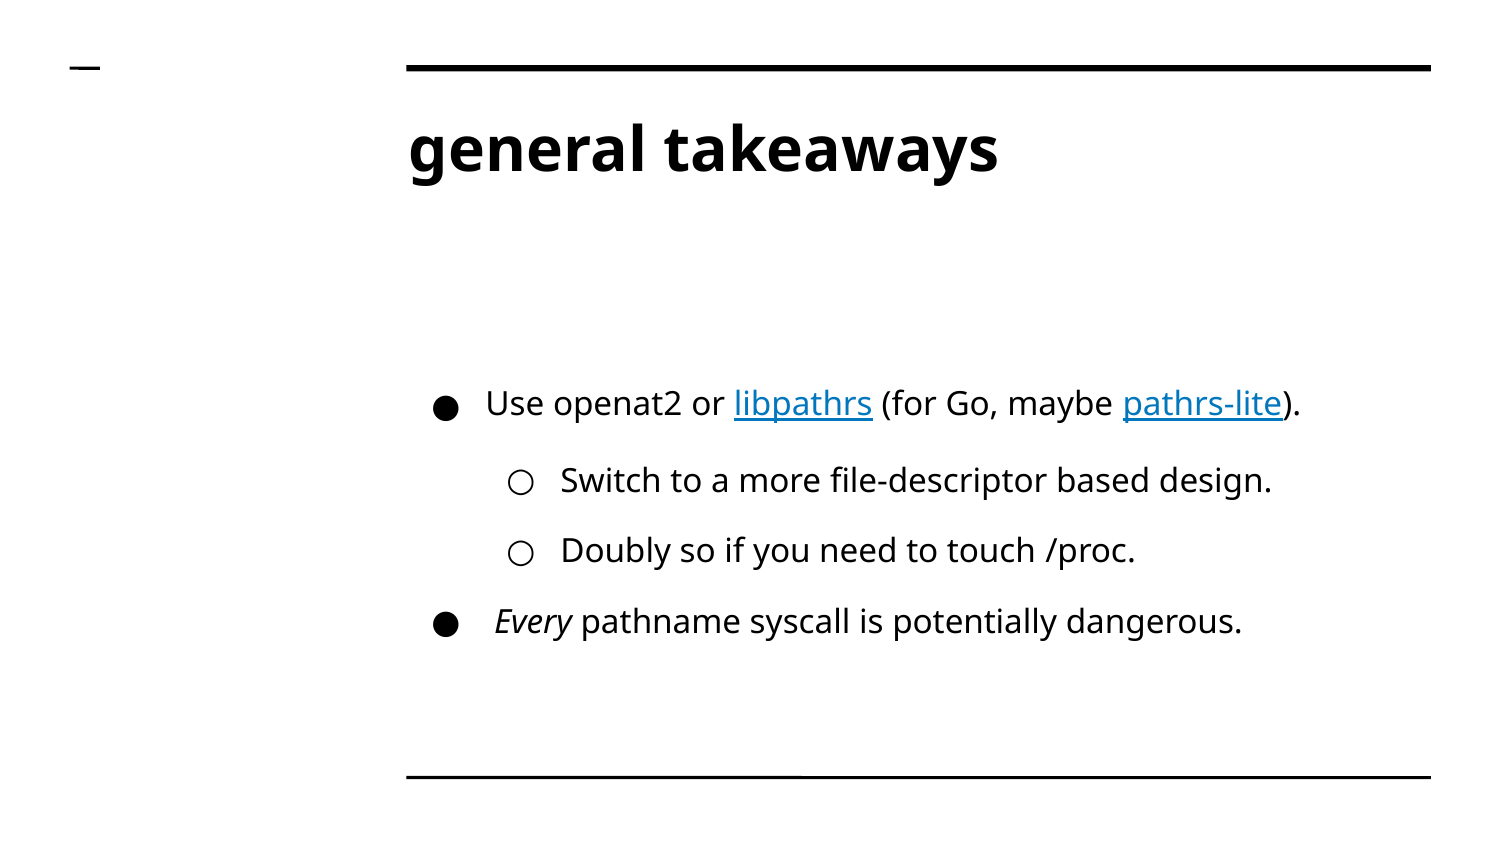

# general takeaways
Use openat2 or libpathrs (for Go, maybe pathrs-lite).
Switch to a more file-descriptor based design.
Doubly so if you need to touch /proc.
 Every pathname syscall is potentially dangerous.